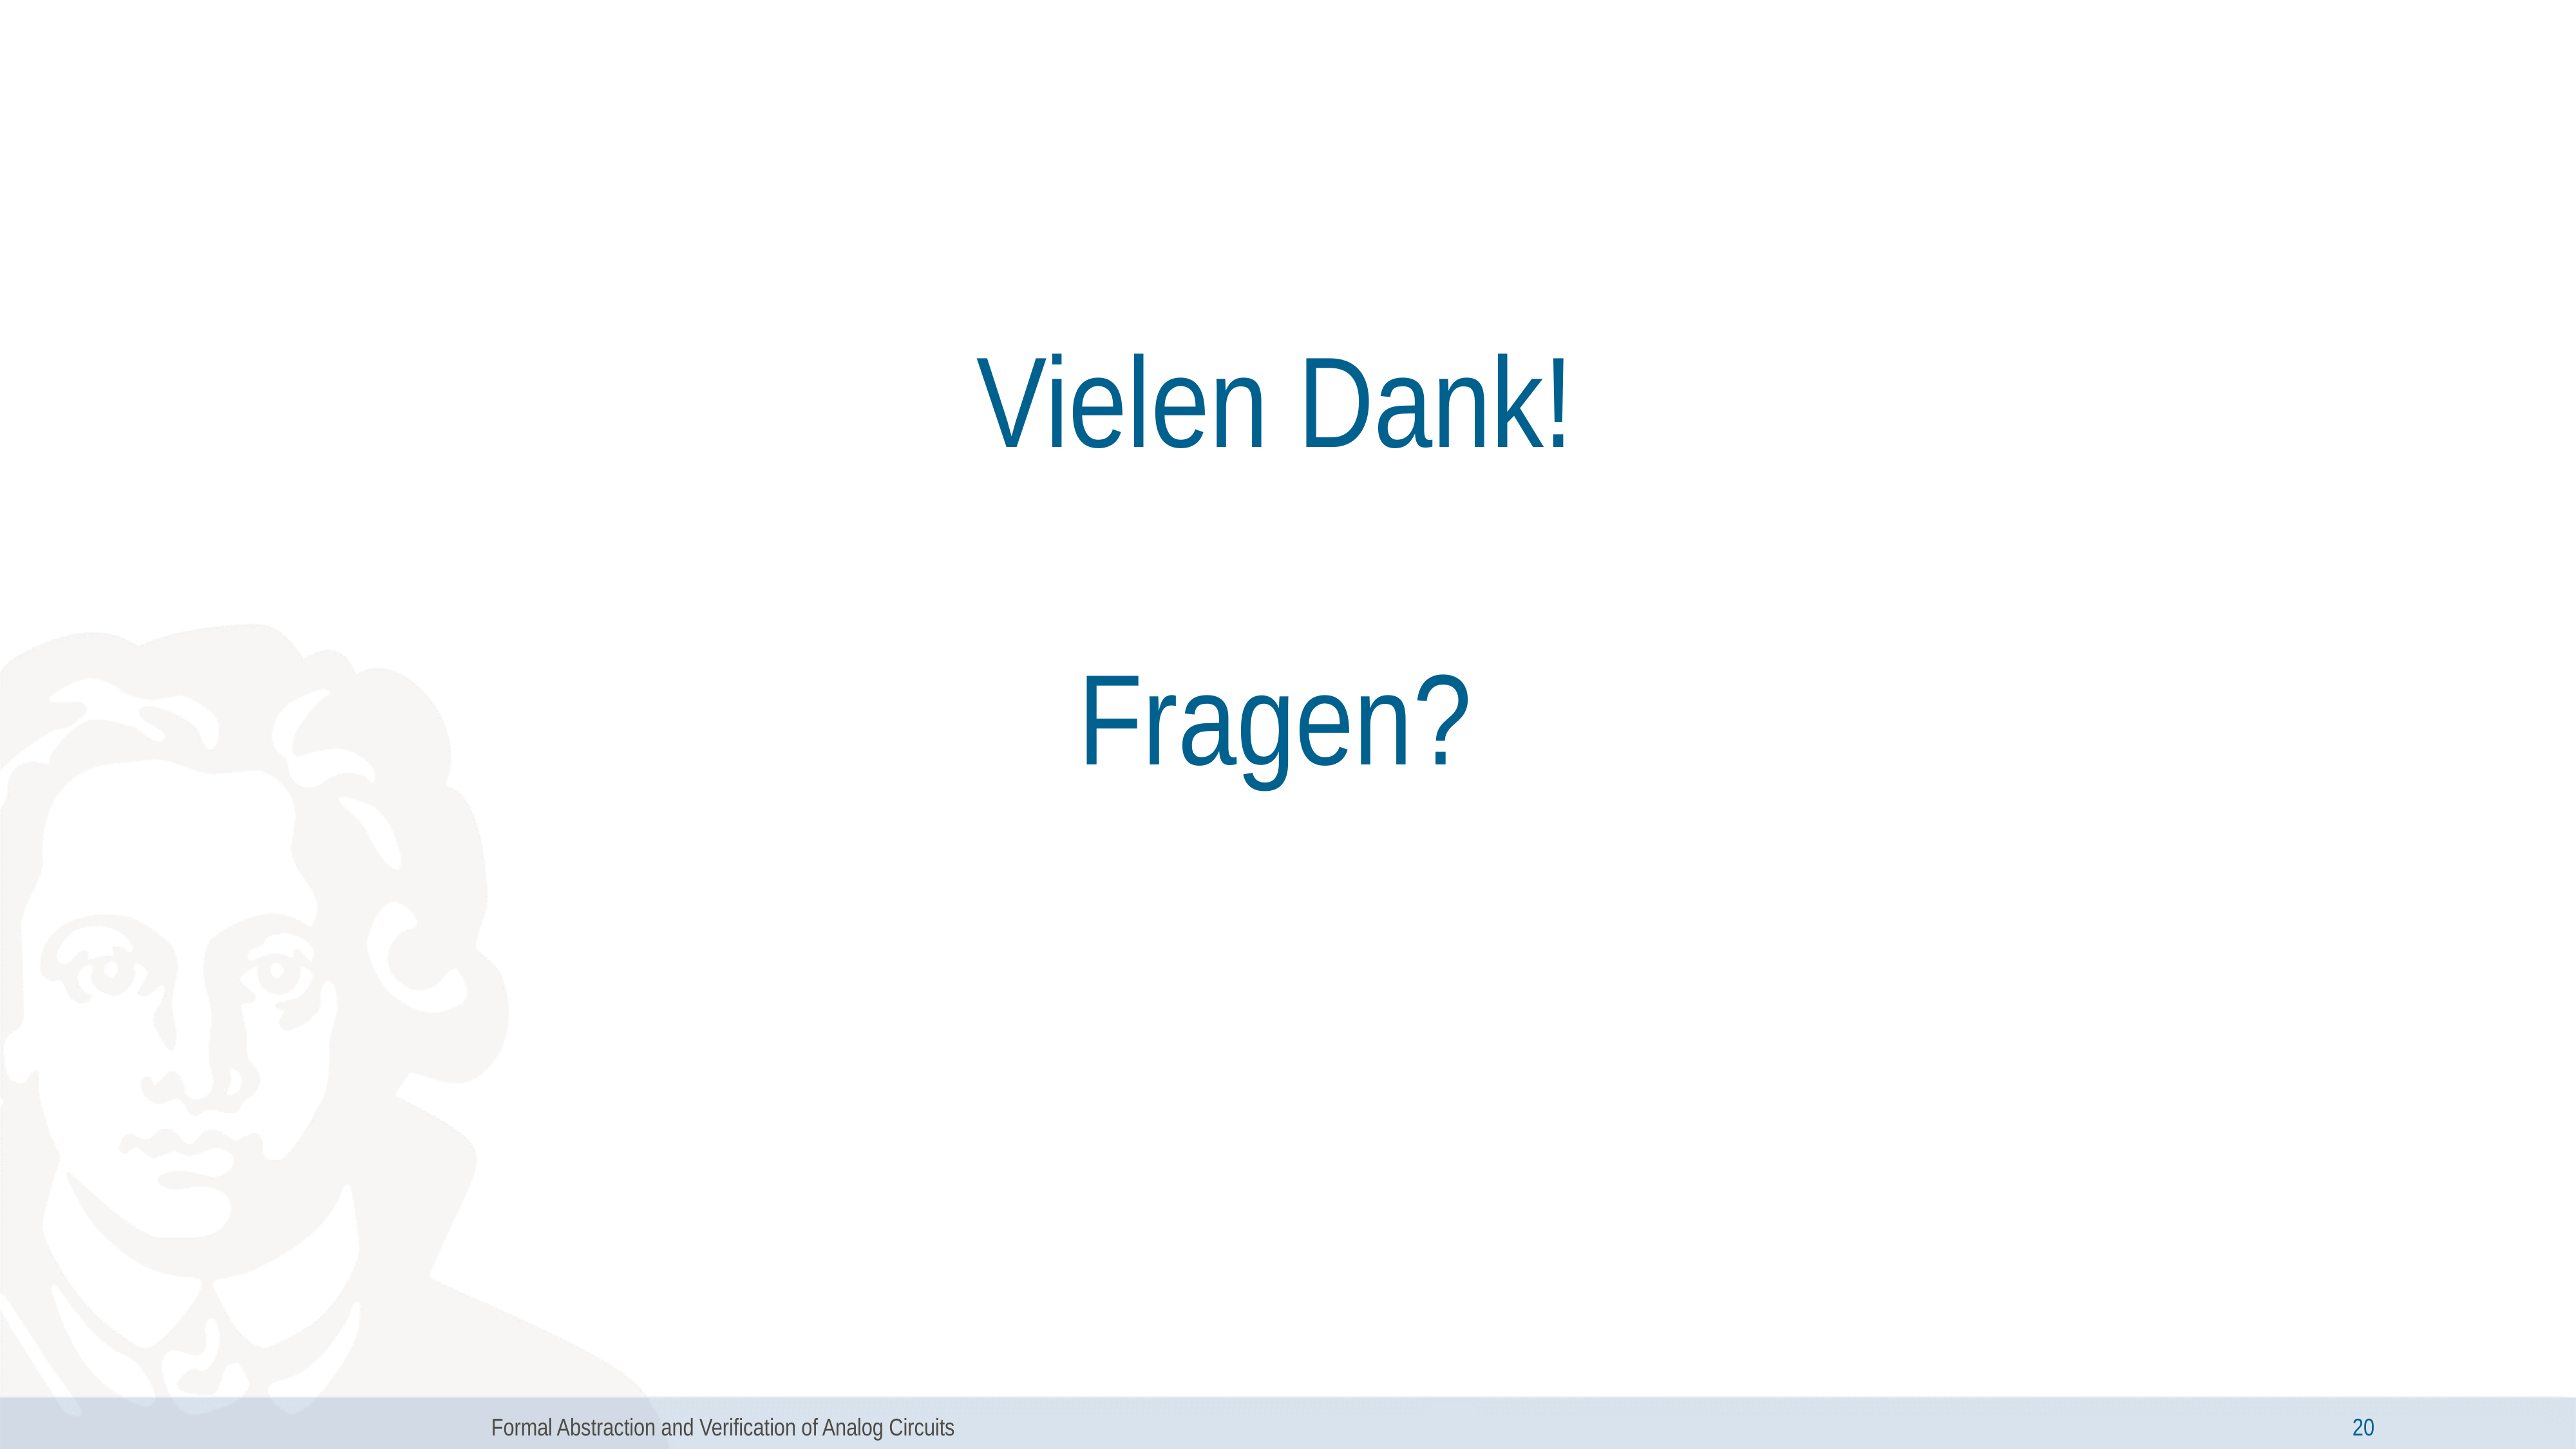

# Vielen Dank!
Fragen?
Formal Abstraction and Verification of Analog Circuits